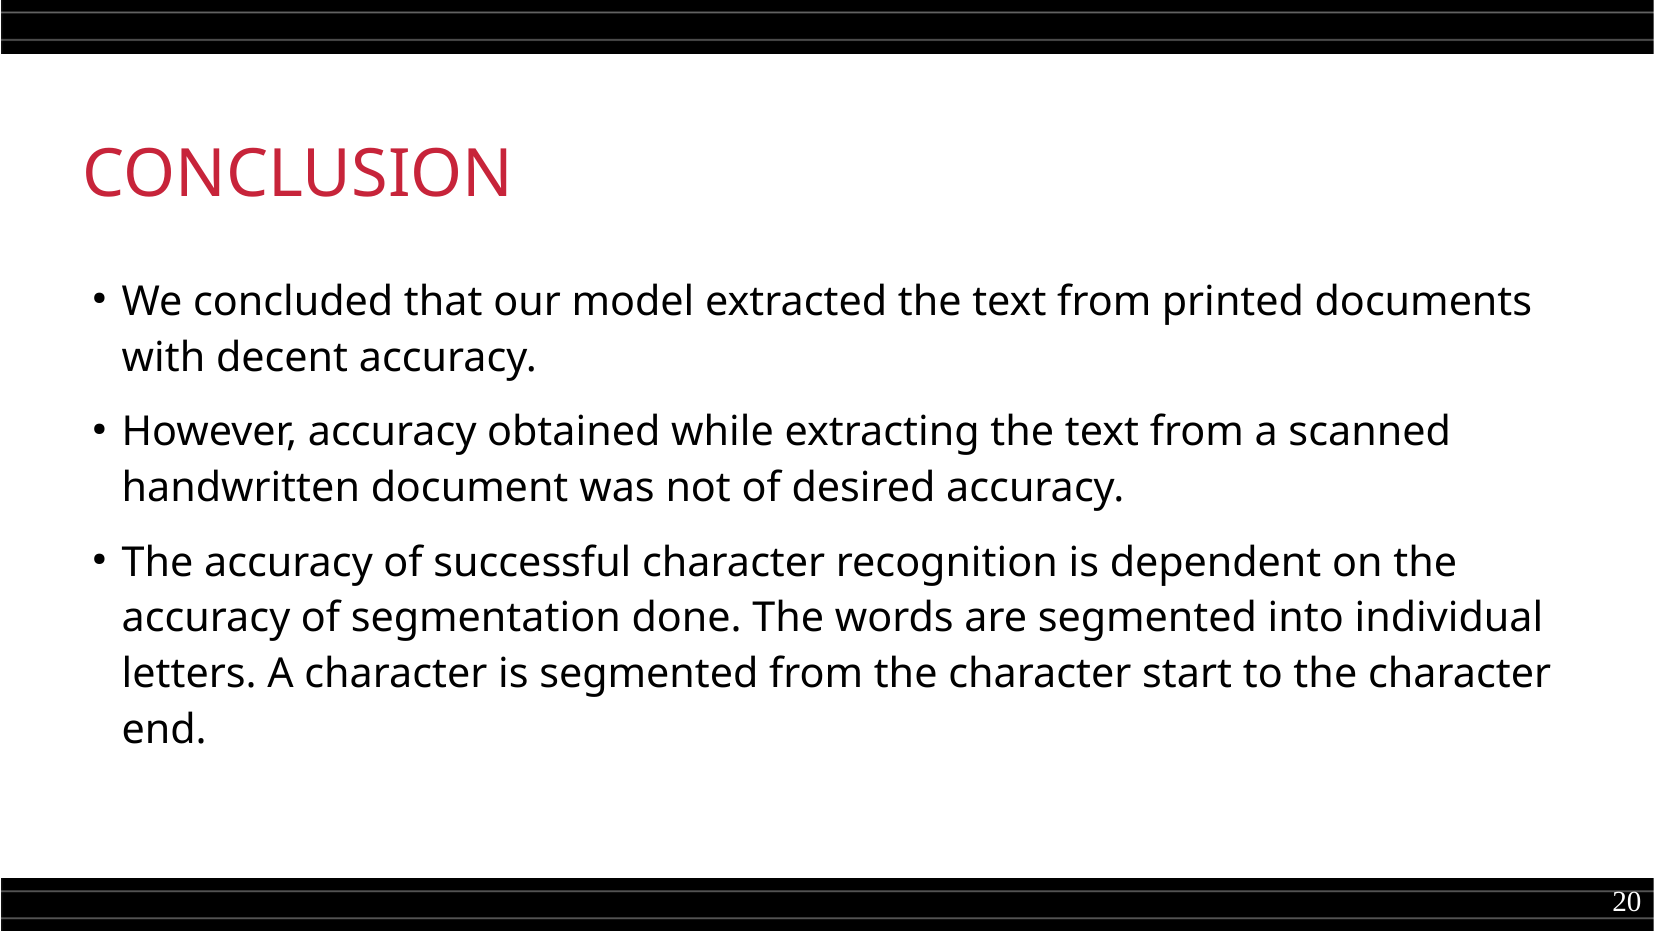

# CONCLUSION
We concluded that our model extracted the text from printed documents with decent accuracy.
However, accuracy obtained while extracting the text from a scanned handwritten document was not of desired accuracy.
The accuracy of successful character recognition is dependent on the accuracy of segmentation done. The words are segmented into individual letters. A character is segmented from the character start to the character end.